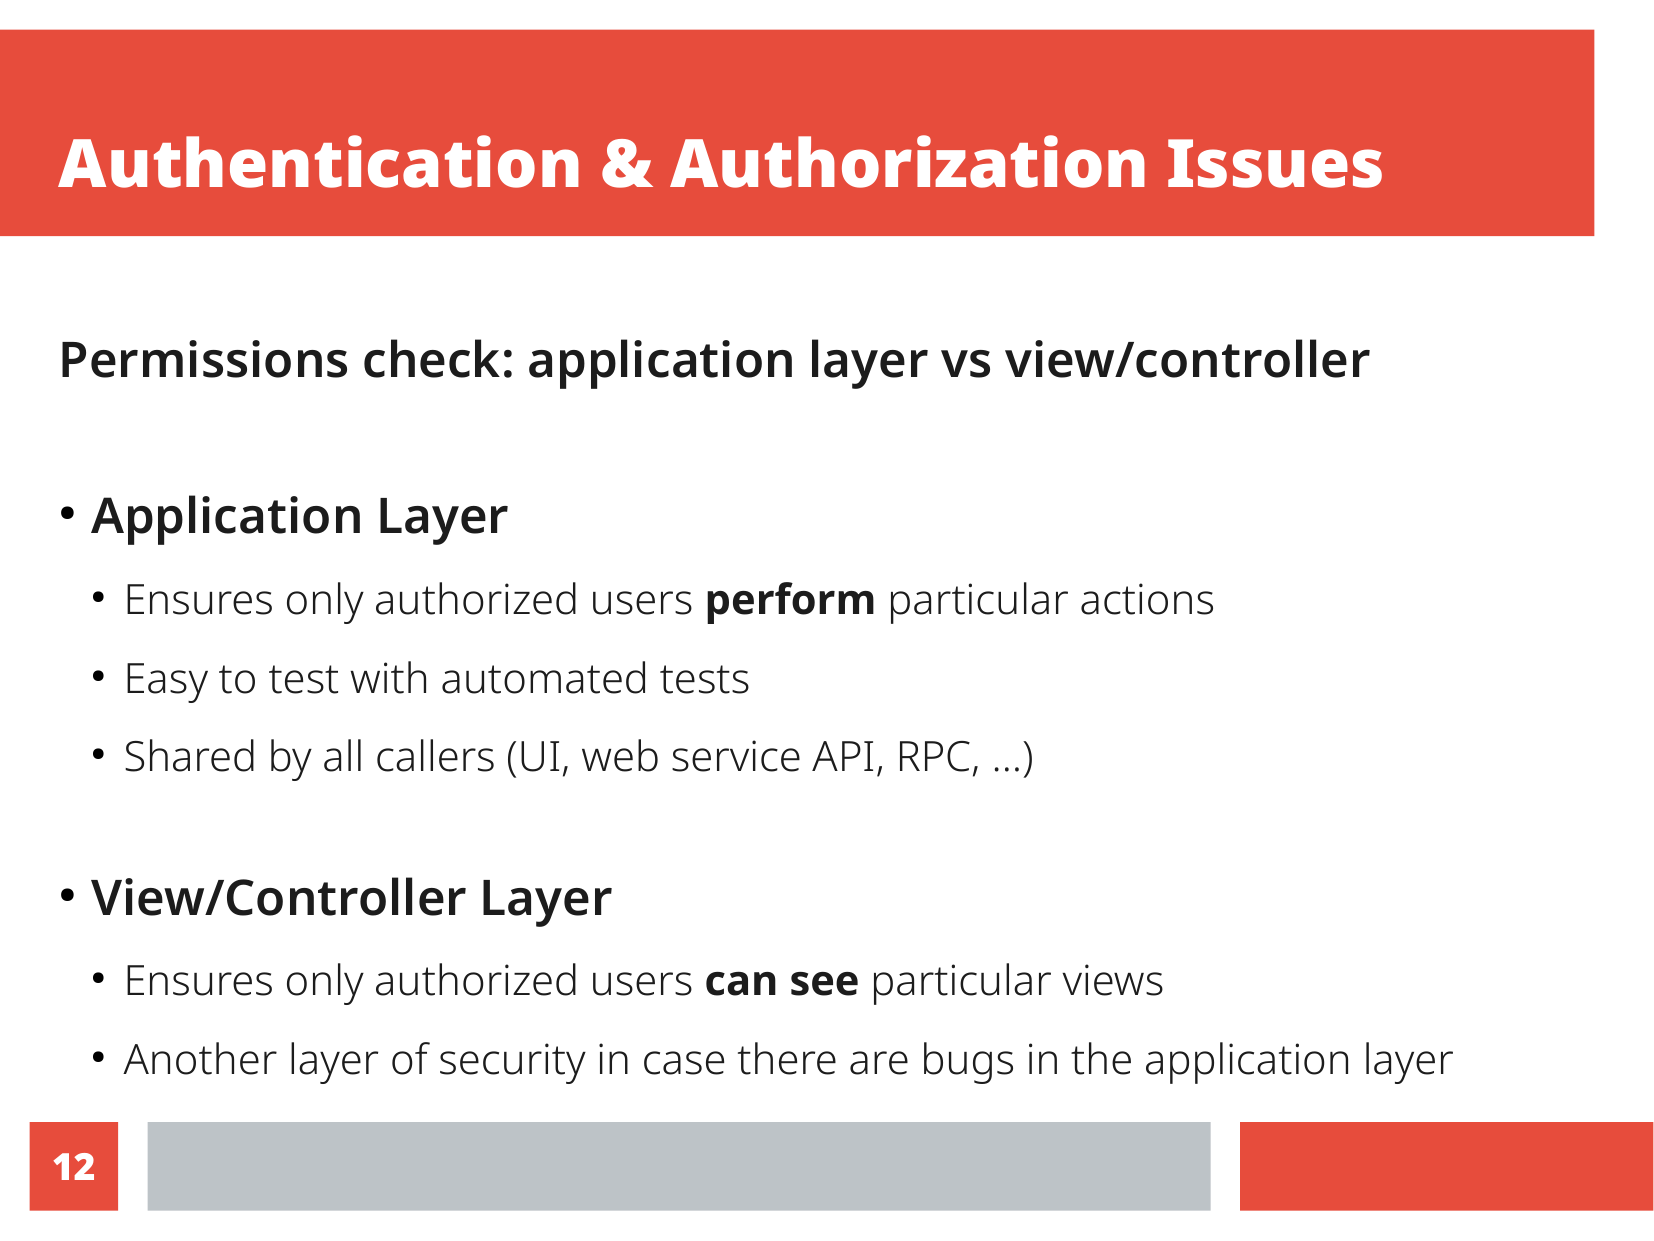

# Authentication & Authorization Issues
Permissions check: application layer vs view/controller
Application Layer
Ensures only authorized users perform particular actions
Easy to test with automated tests
Shared by all callers (UI, web service API, RPC, …)
View/Controller Layer
Ensures only authorized users can see particular views
Another layer of security in case there are bugs in the application layer
12